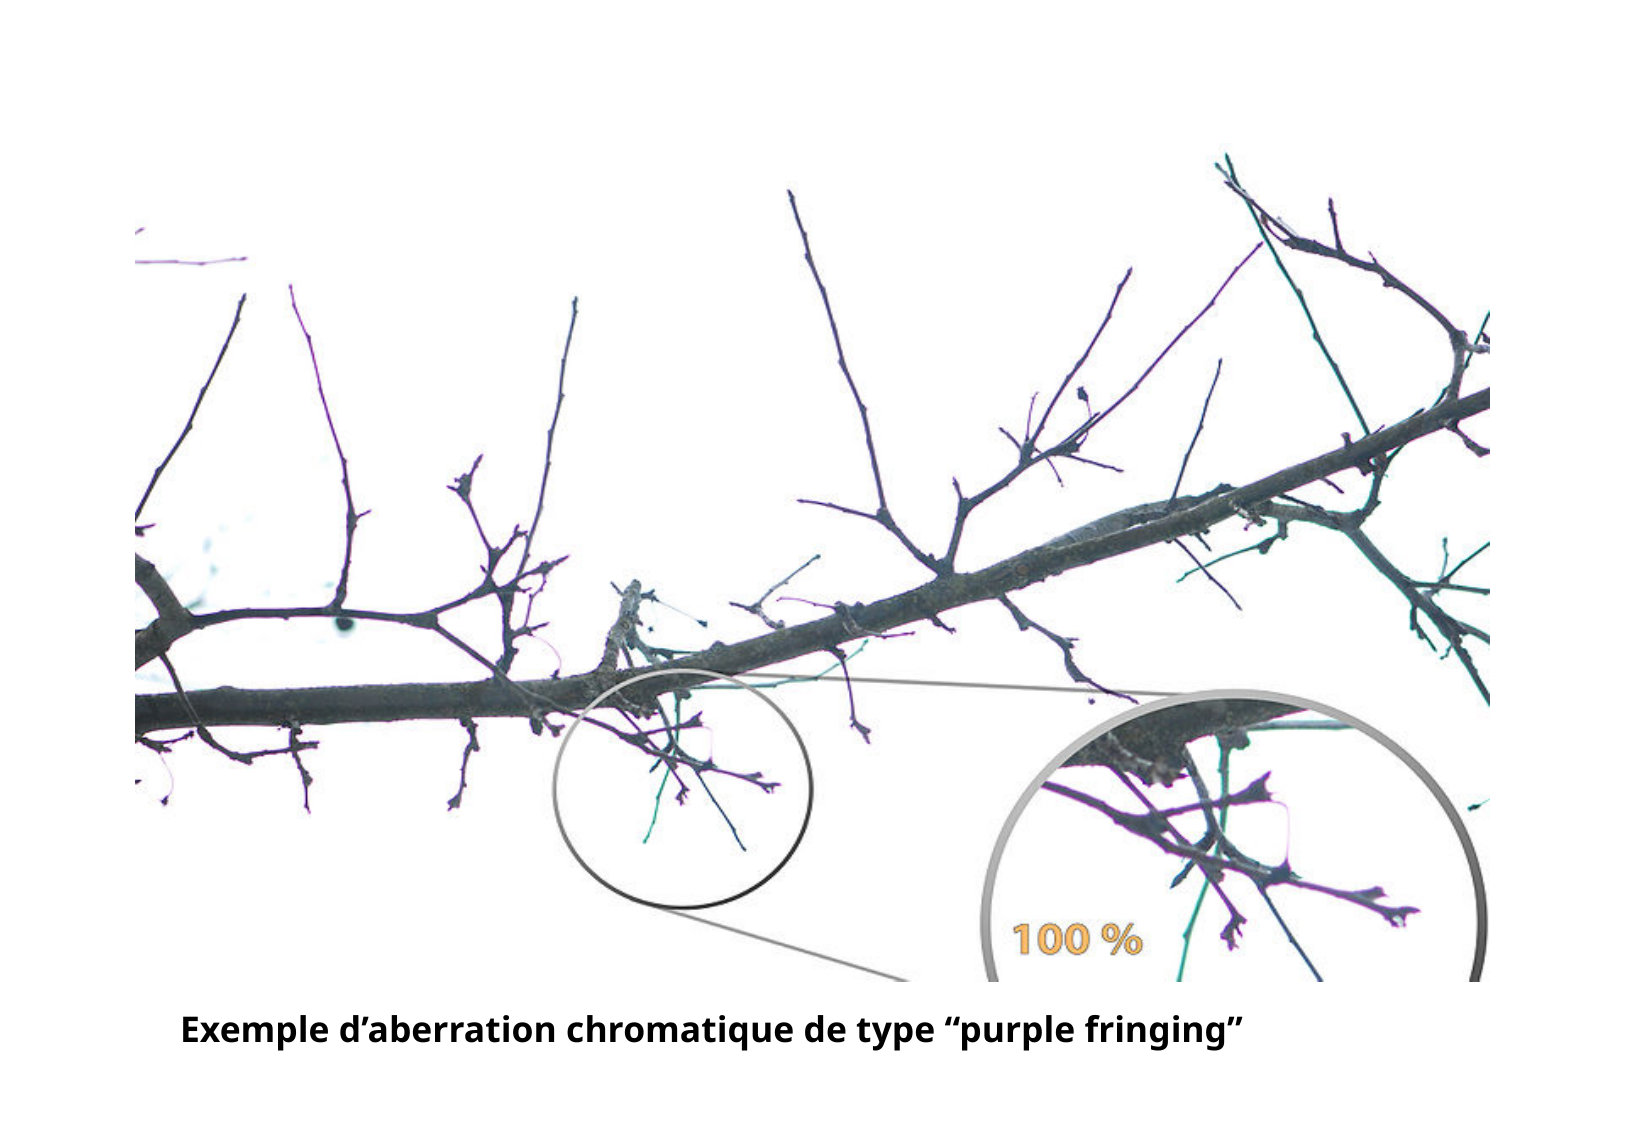

Exemple d’aberration chromatique de type “purple fringing”